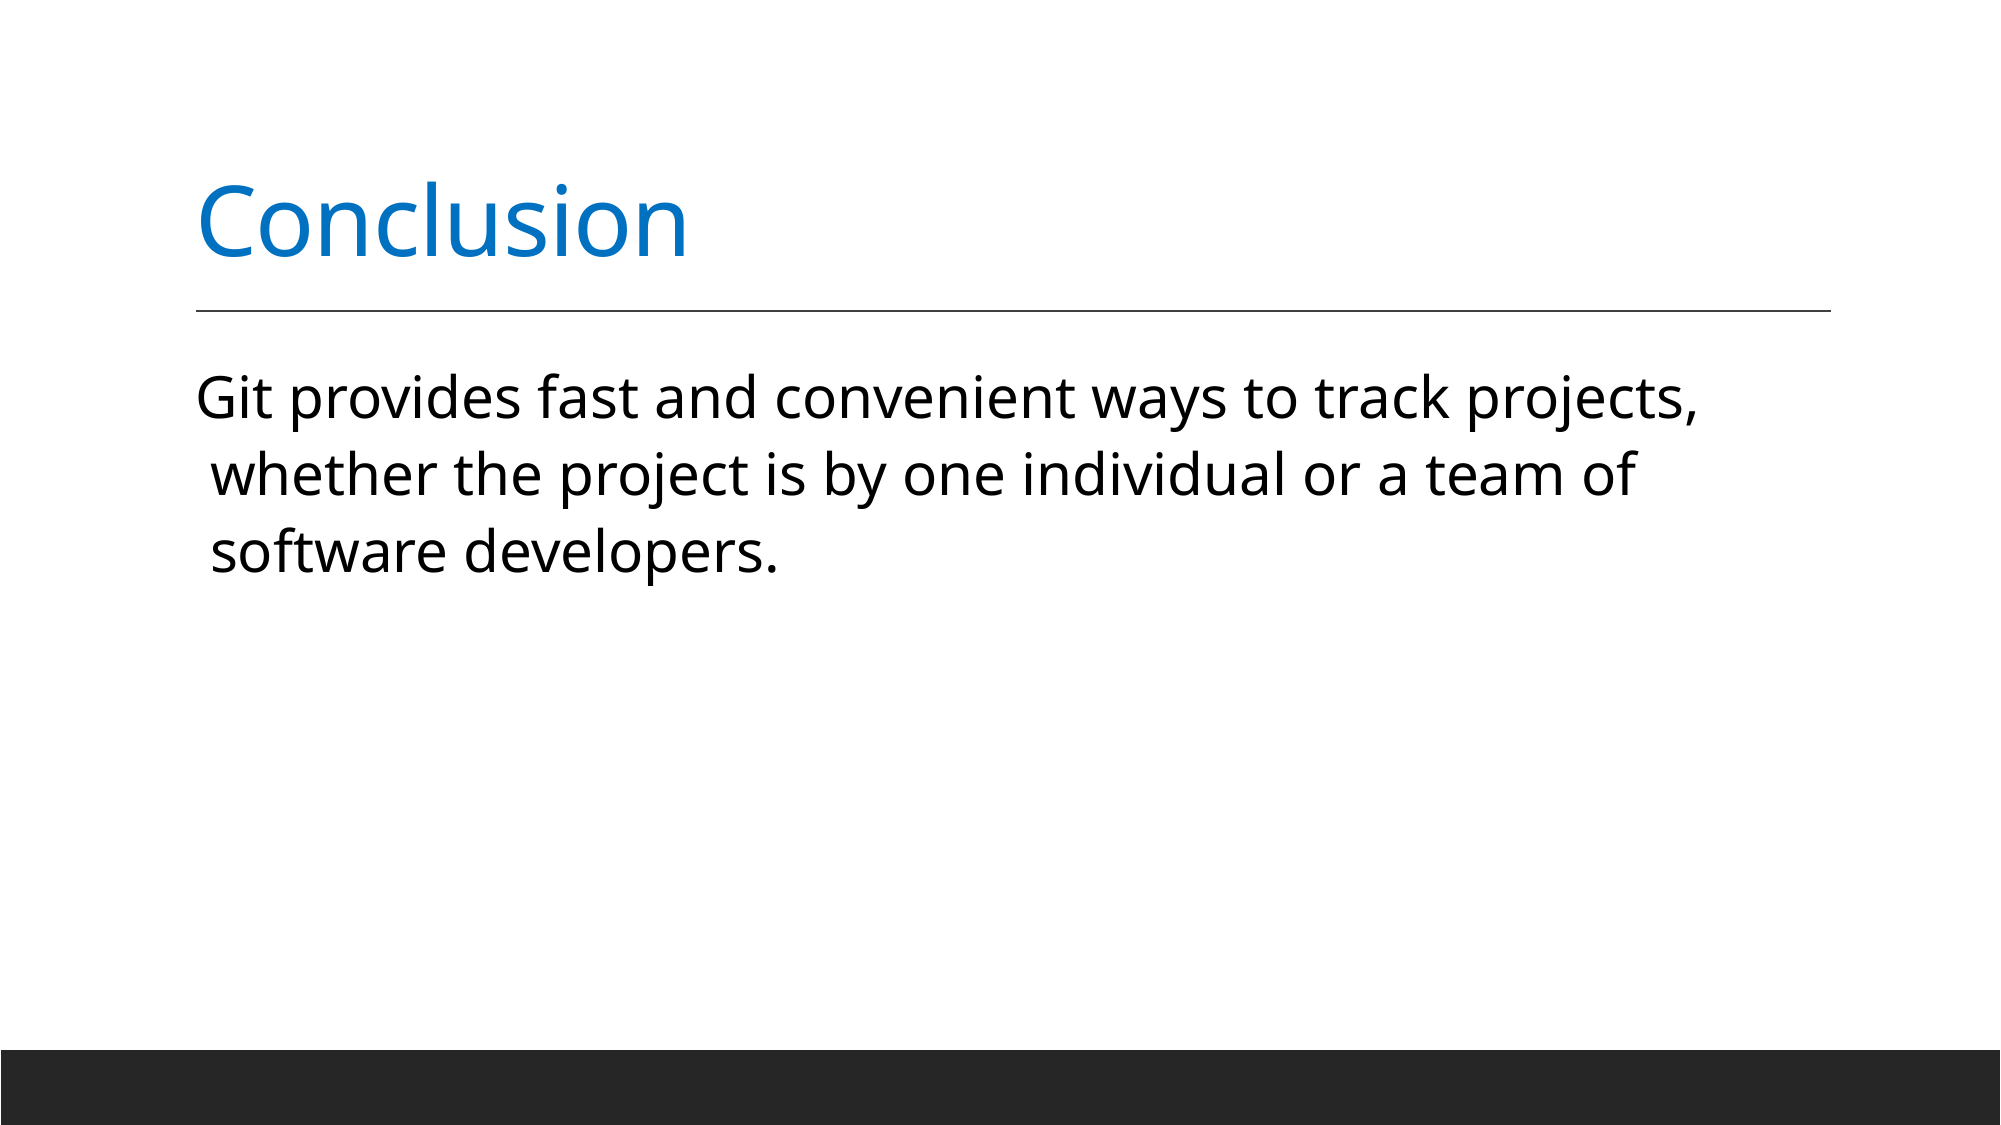

# Conclusion
Git provides fast and convenient ways to track projects, whether the project is by one individual or a team of software developers.